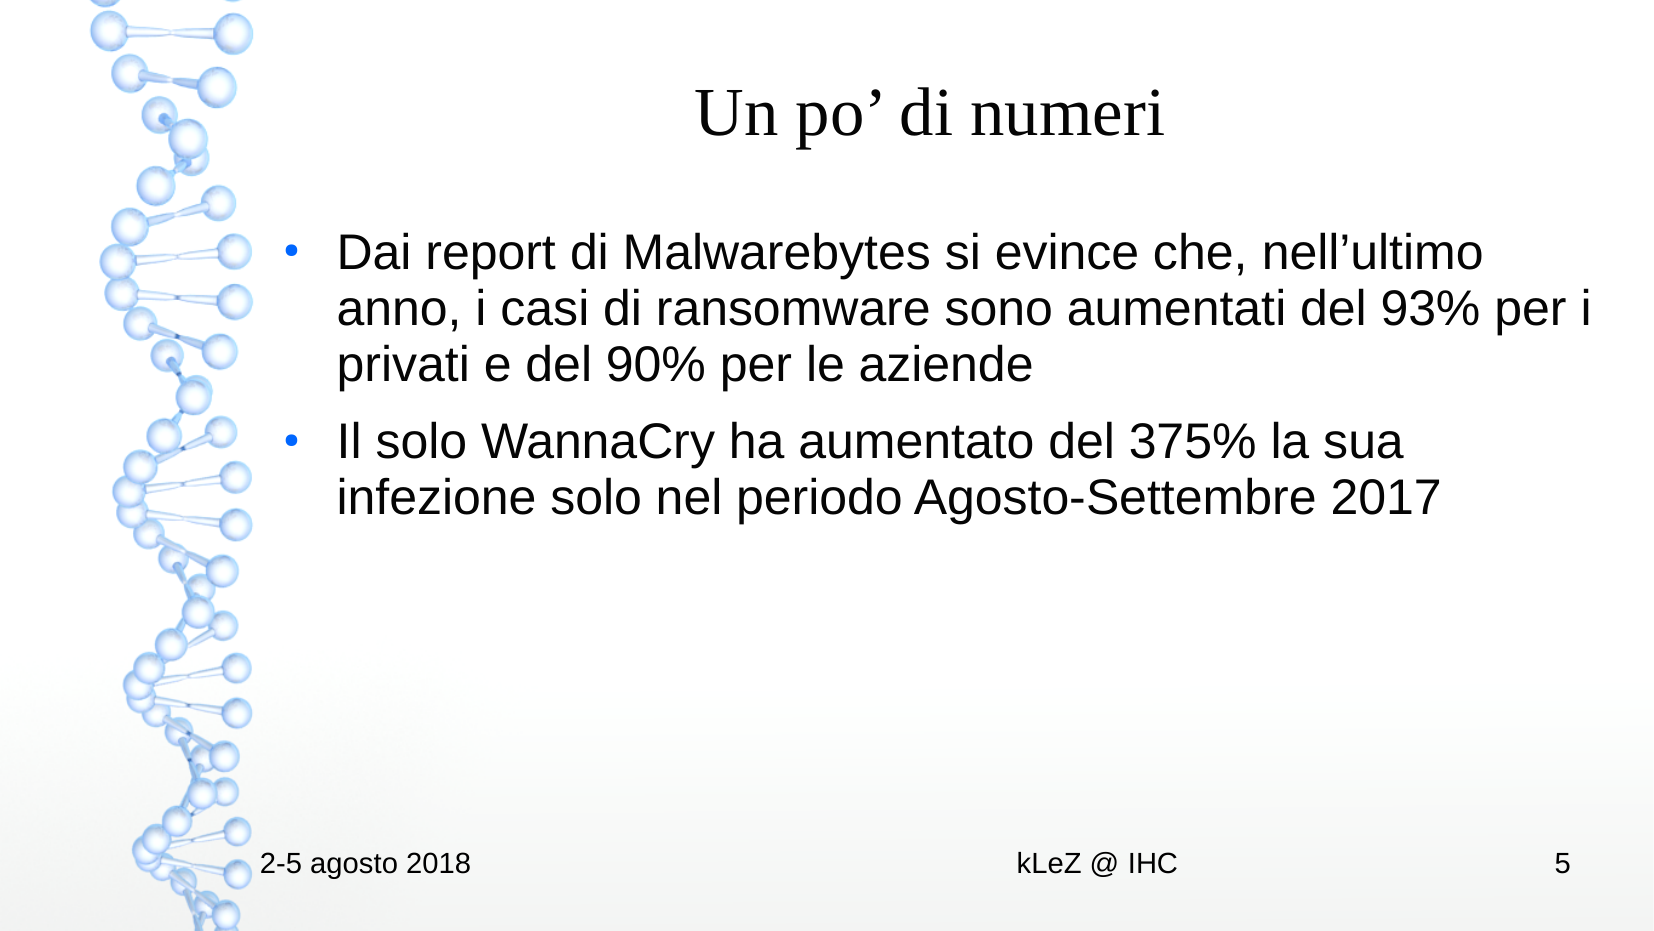

# Un po’ di numeri
Dai report di Malwarebytes si evince che, nell’ultimo anno, i casi di ransomware sono aumentati del 93% per i privati e del 90% per le aziende
Il solo WannaCry ha aumentato del 375% la sua infezione solo nel periodo Agosto-Settembre 2017
2-5 agosto 2018
kLeZ @ IHC
5